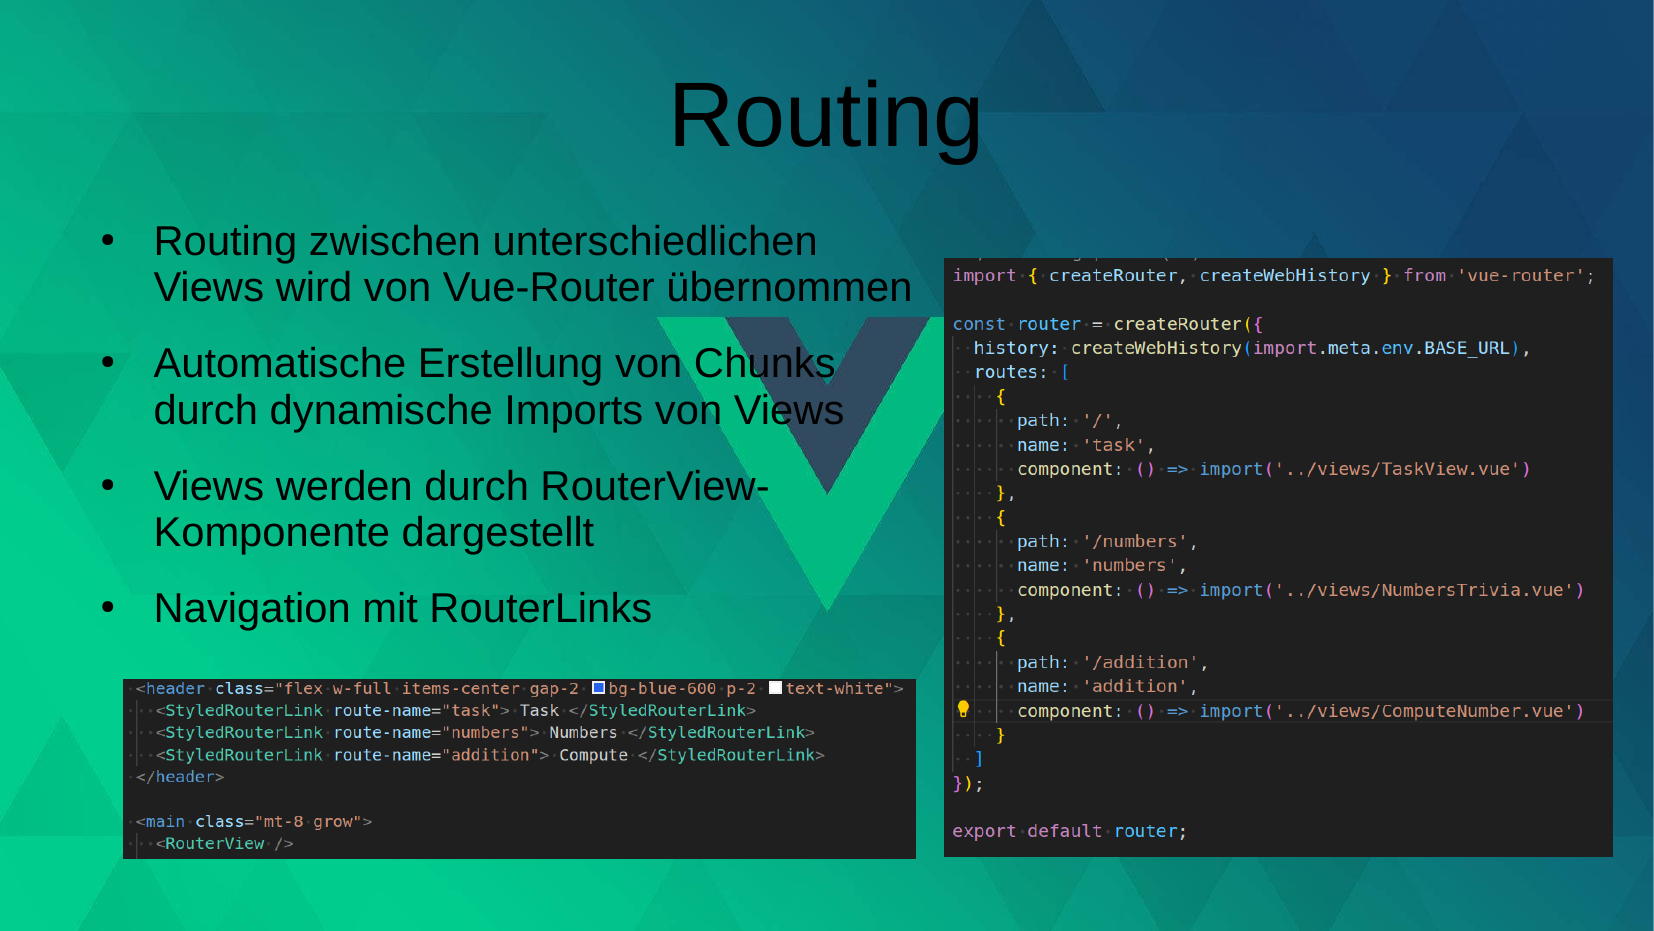

# Routing
Routing zwischen unterschiedlichen Views wird von Vue-Router übernommen
Automatische Erstellung von Chunks durch dynamische Imports von Views
Views werden durch RouterView-Komponente dargestellt
Navigation mit RouterLinks